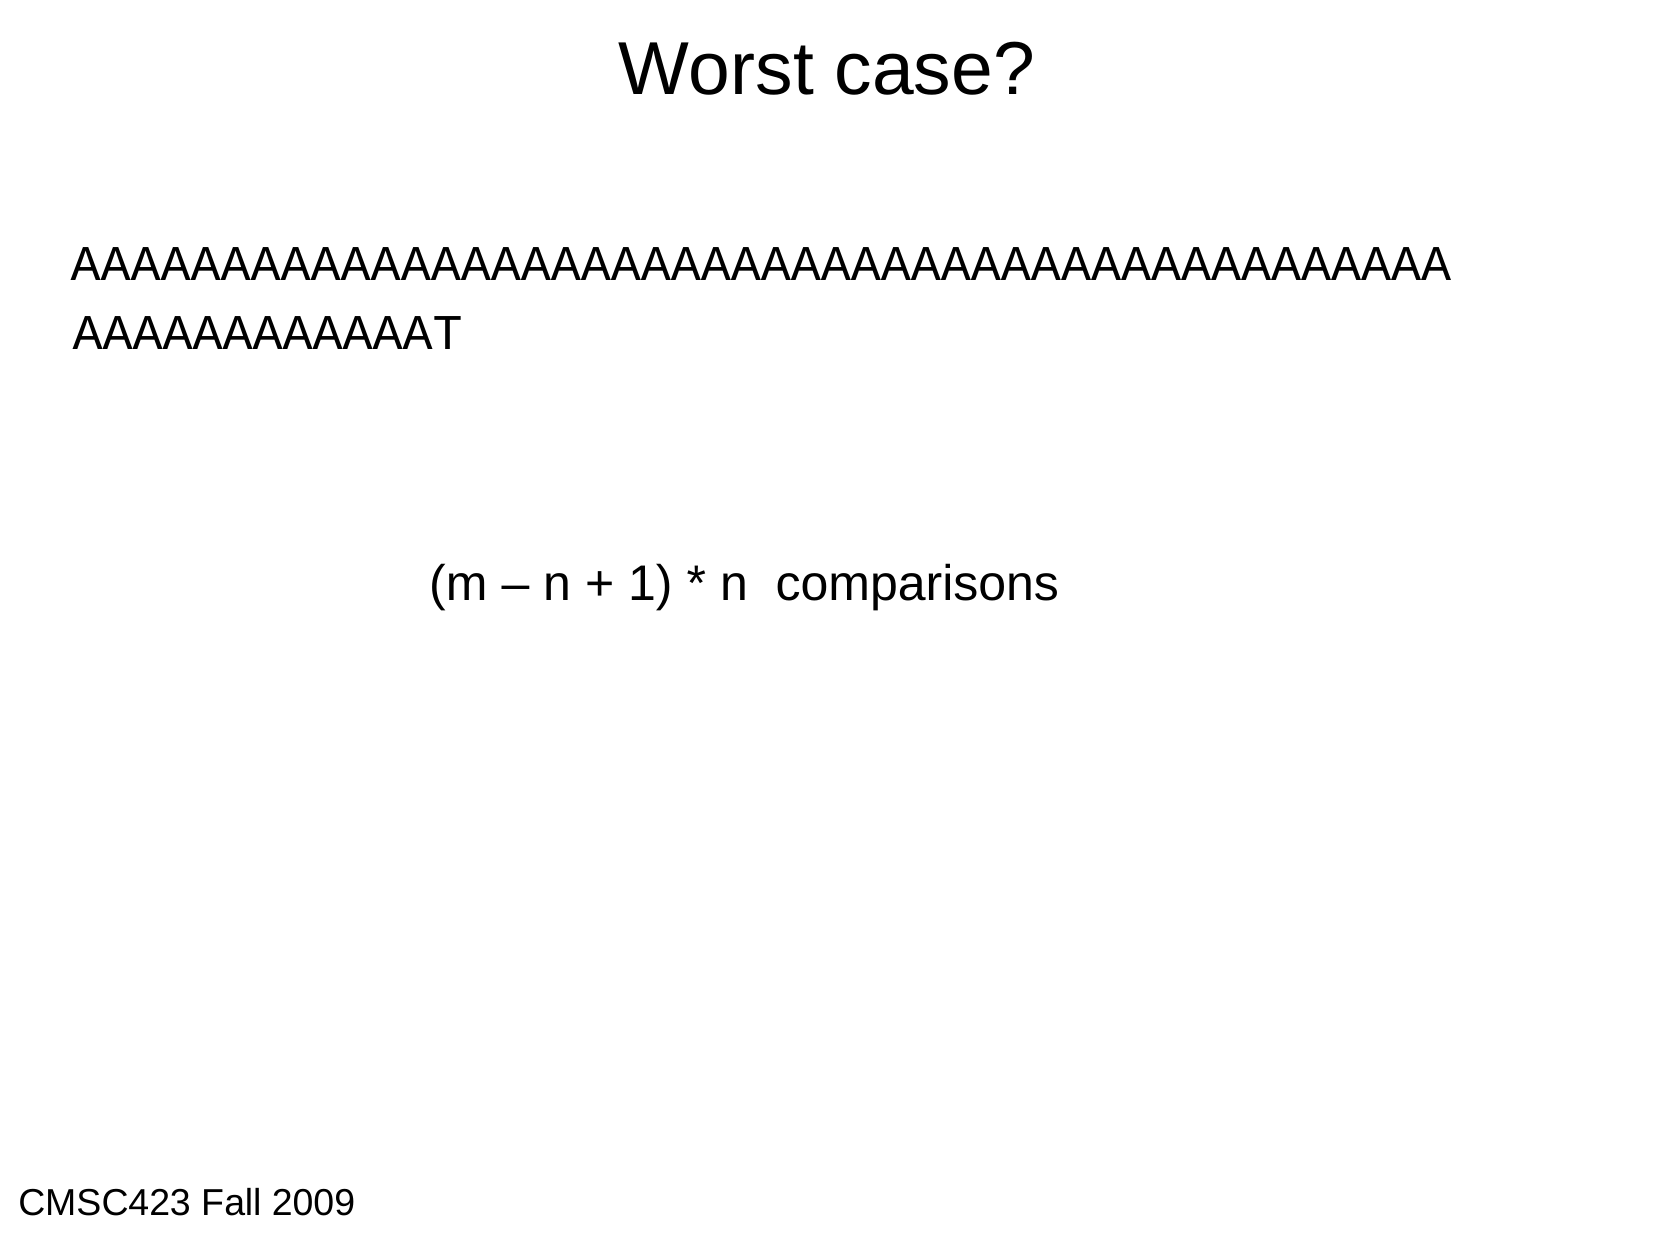

# Worst case?
AAAAAAAAAAAAAAAAAAAAAAAAAAAAAAAAAAAAAAAAAAAAAA
AAAAAAAAAAAAT
(m – n + 1) * n comparisons
CMSC423 Fall 2009